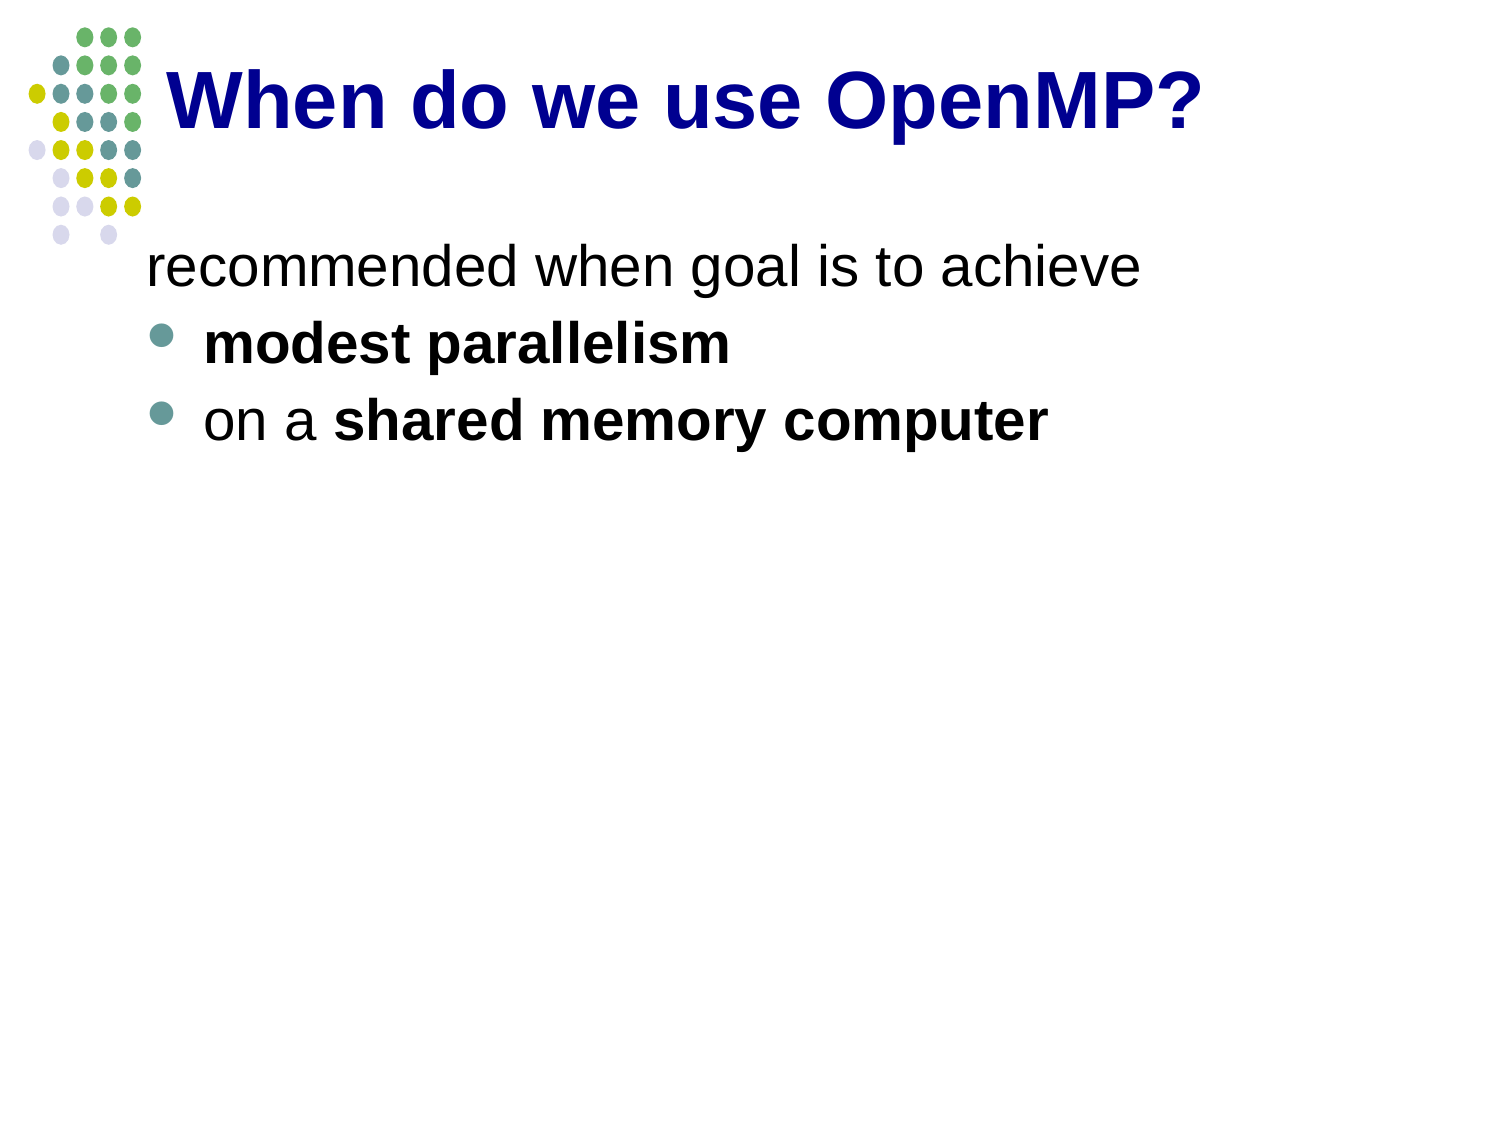

# When do we use OpenMP?
recommended when goal is to achieve
modest parallelism
on a shared memory computer